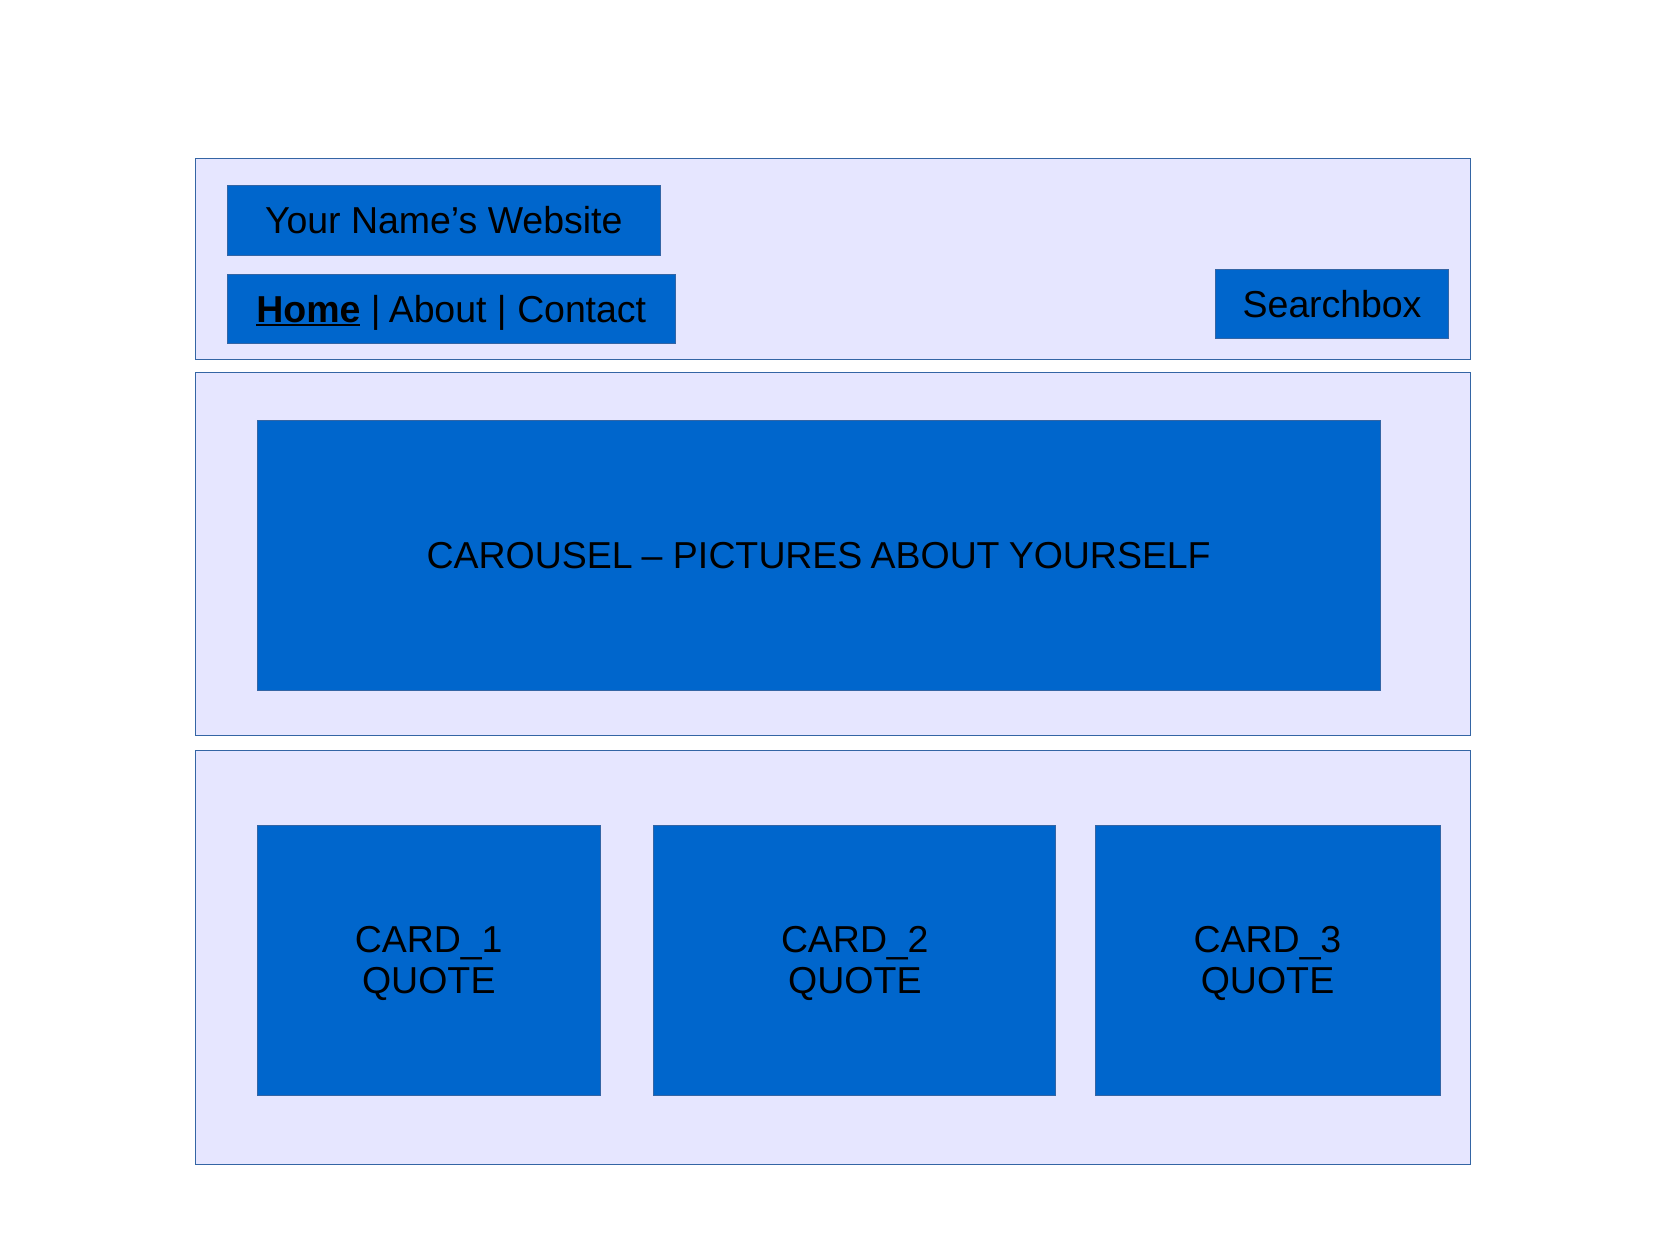

Your Name’s Website
Searchbox
Home | About | Contact
CAROUSEL – PICTURES ABOUT YOURSELF
CARD_1
QUOTE
CARD_2
QUOTE
CARD_3
QUOTE